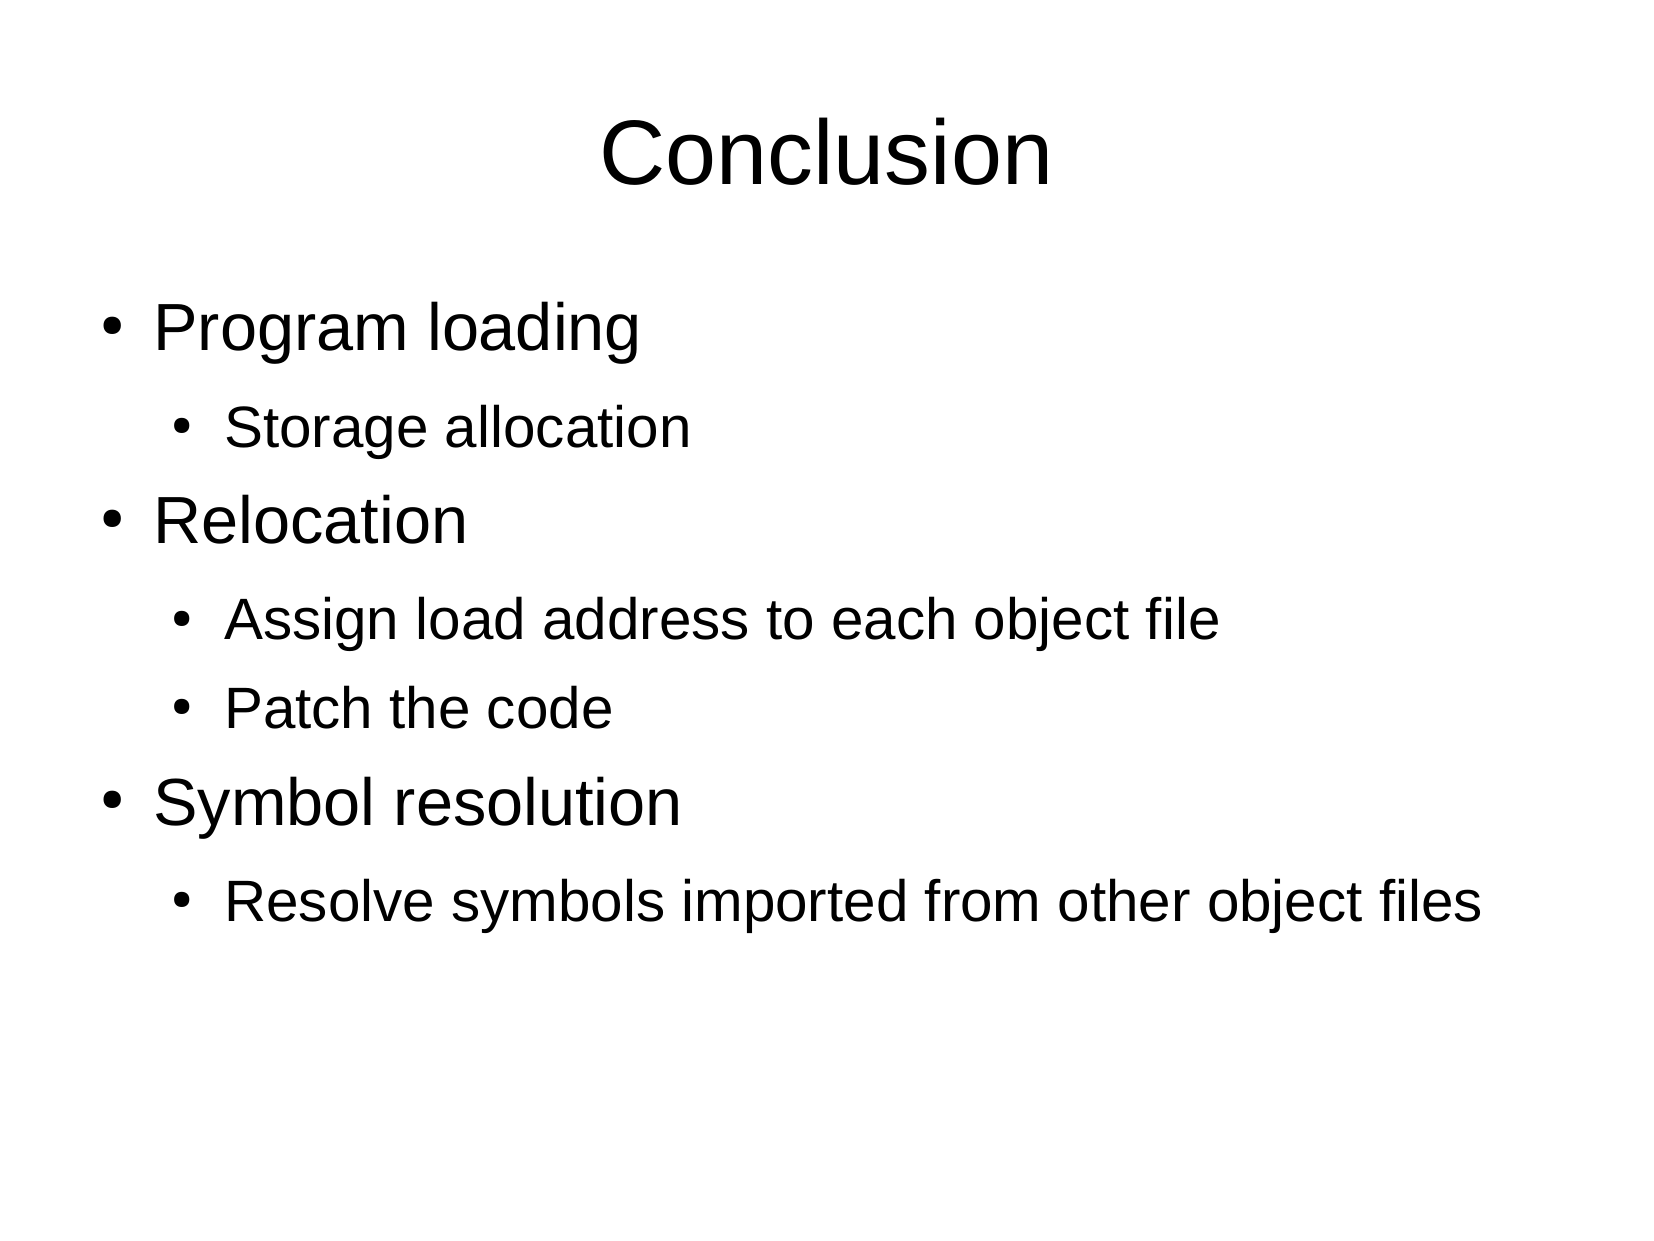

# Conclusion
Program loading
Storage allocation
Relocation
Assign load address to each object file
Patch the code
Symbol resolution
Resolve symbols imported from other object files